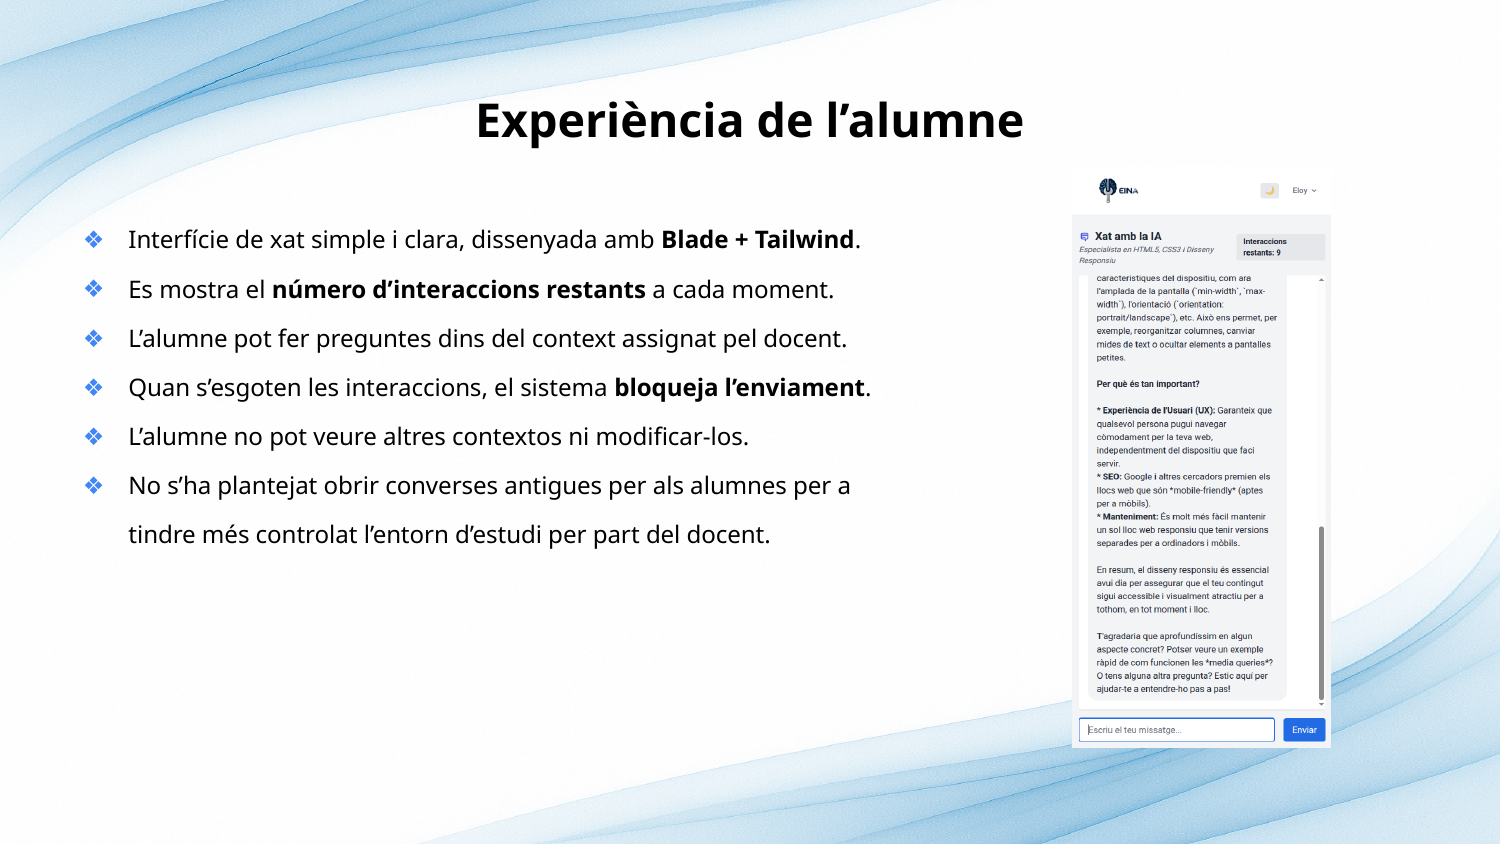

# Experiència de l’alumne
Interfície de xat simple i clara, dissenyada amb Blade + Tailwind.
Es mostra el número d’interaccions restants a cada moment.
L’alumne pot fer preguntes dins del context assignat pel docent.
Quan s’esgoten les interaccions, el sistema bloqueja l’enviament.
L’alumne no pot veure altres contextos ni modificar-los.
No s’ha plantejat obrir converses antigues per als alumnes per a tindre més controlat l’entorn d’estudi per part del docent.